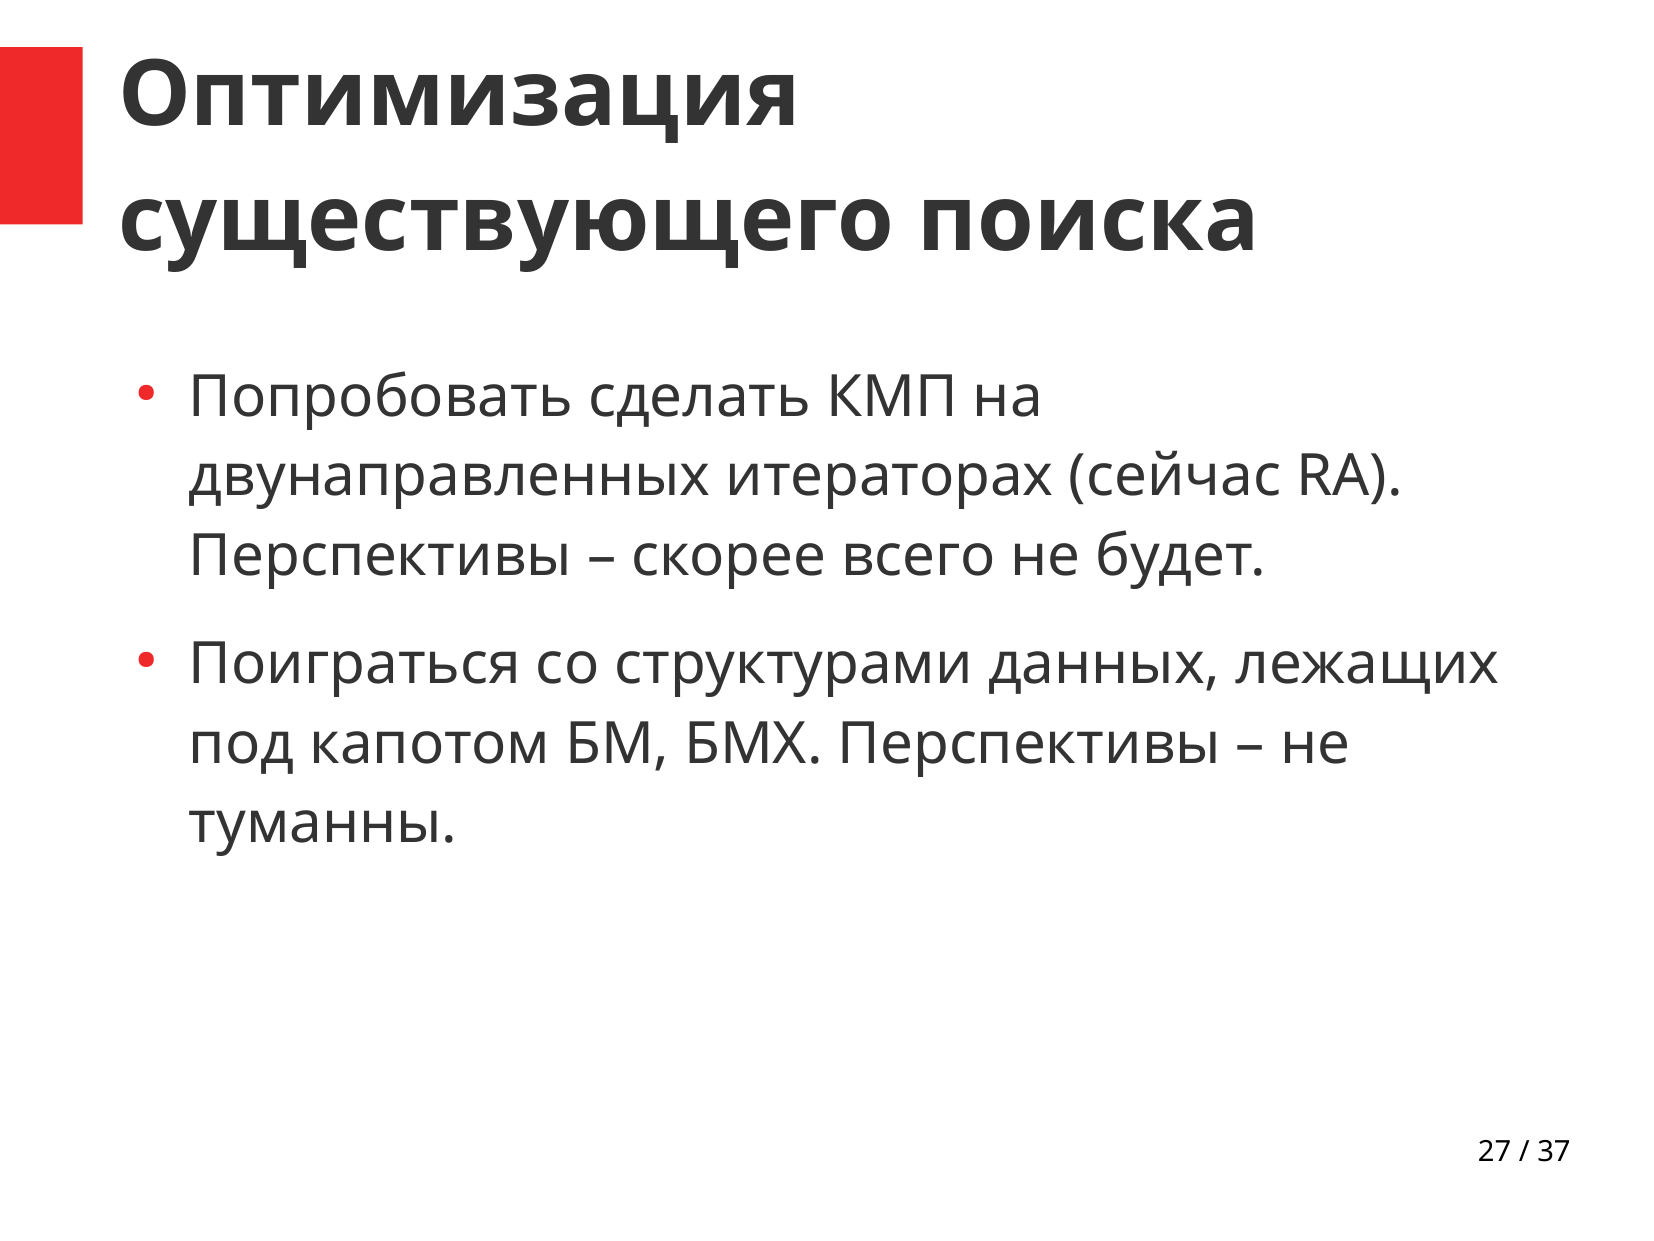

# Оптимизация существующего поиска
Попробовать сделать КМП на двунаправленных итераторах (сейчас RA). Перспективы – скорее всего не будет.
Поиграться со структурами данных, лежащих под капотом БМ, БМХ. Перспективы – не туманны.
27